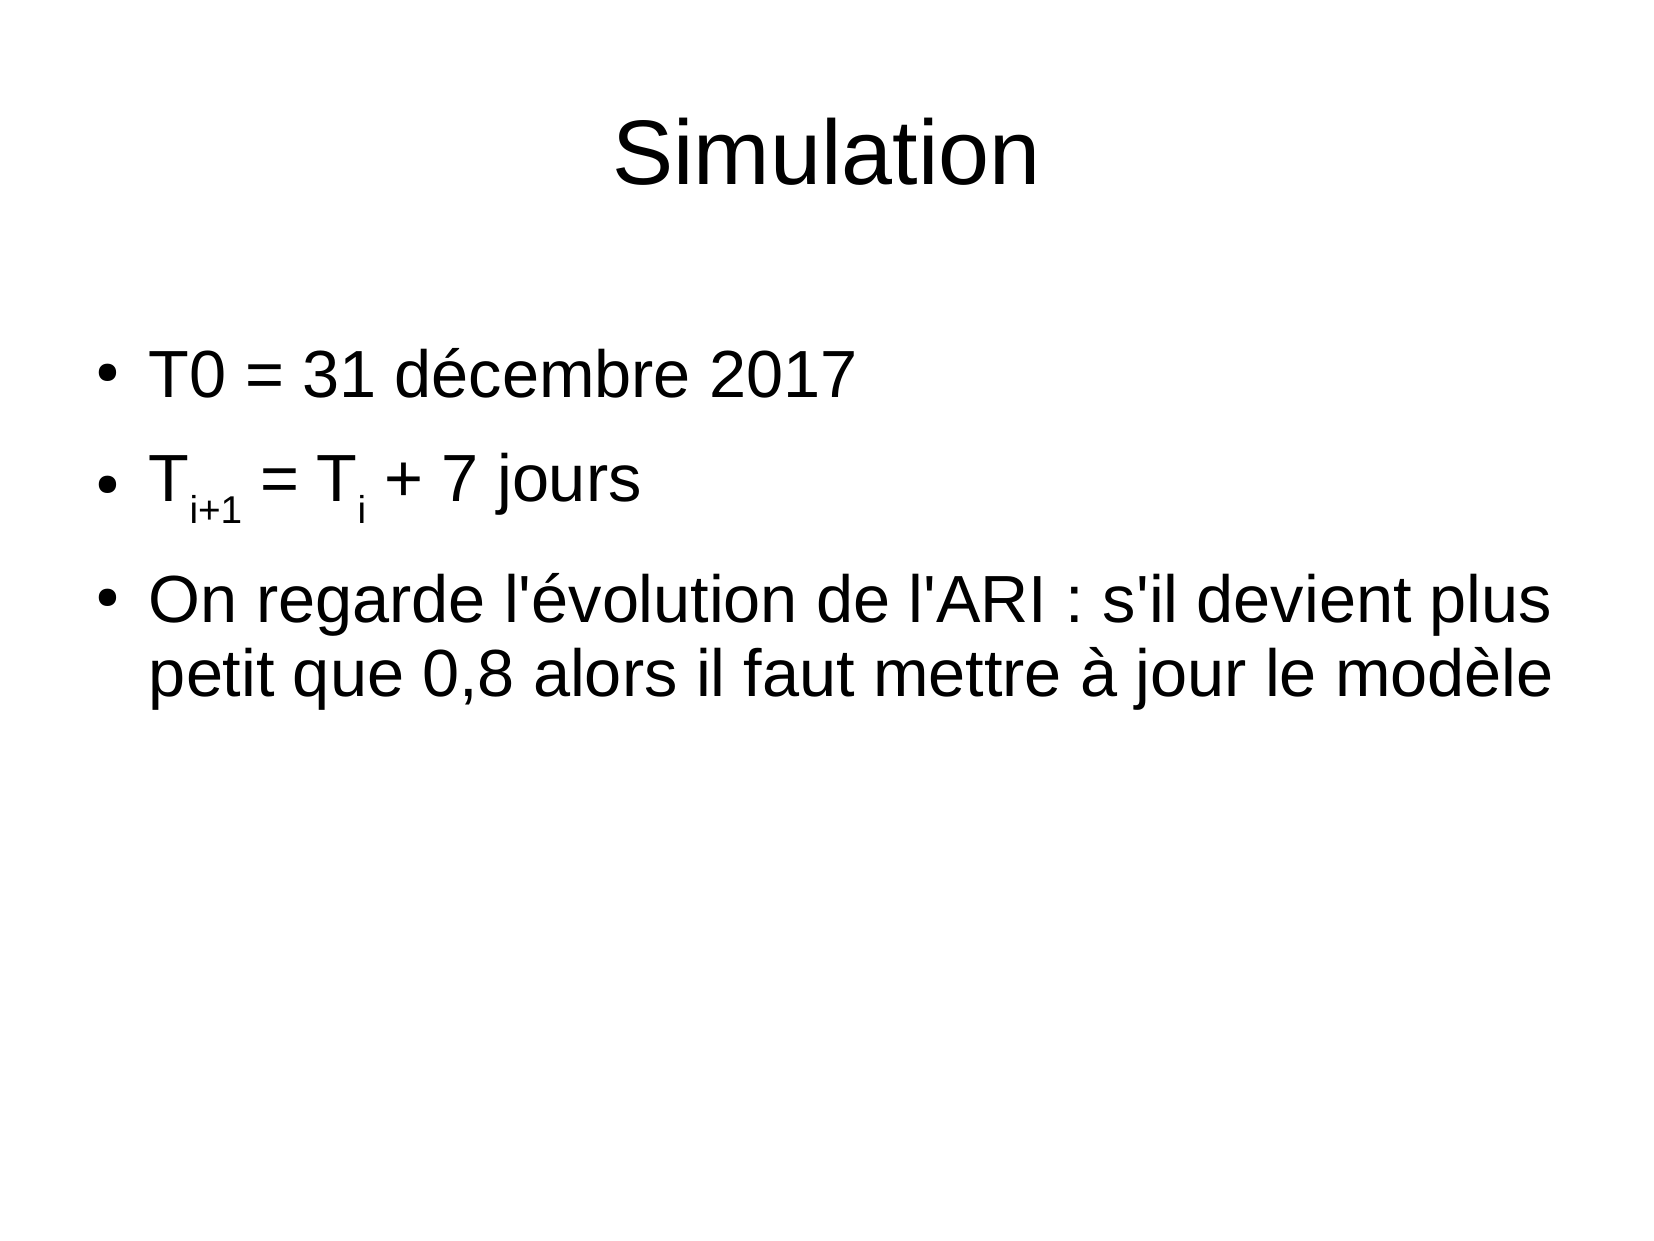

# Simulation
T0 = 31 décembre 2017
Ti+1 = Ti + 7 jours
On regarde l'évolution de l'ARI : s'il devient plus petit que 0,8 alors il faut mettre à jour le modèle